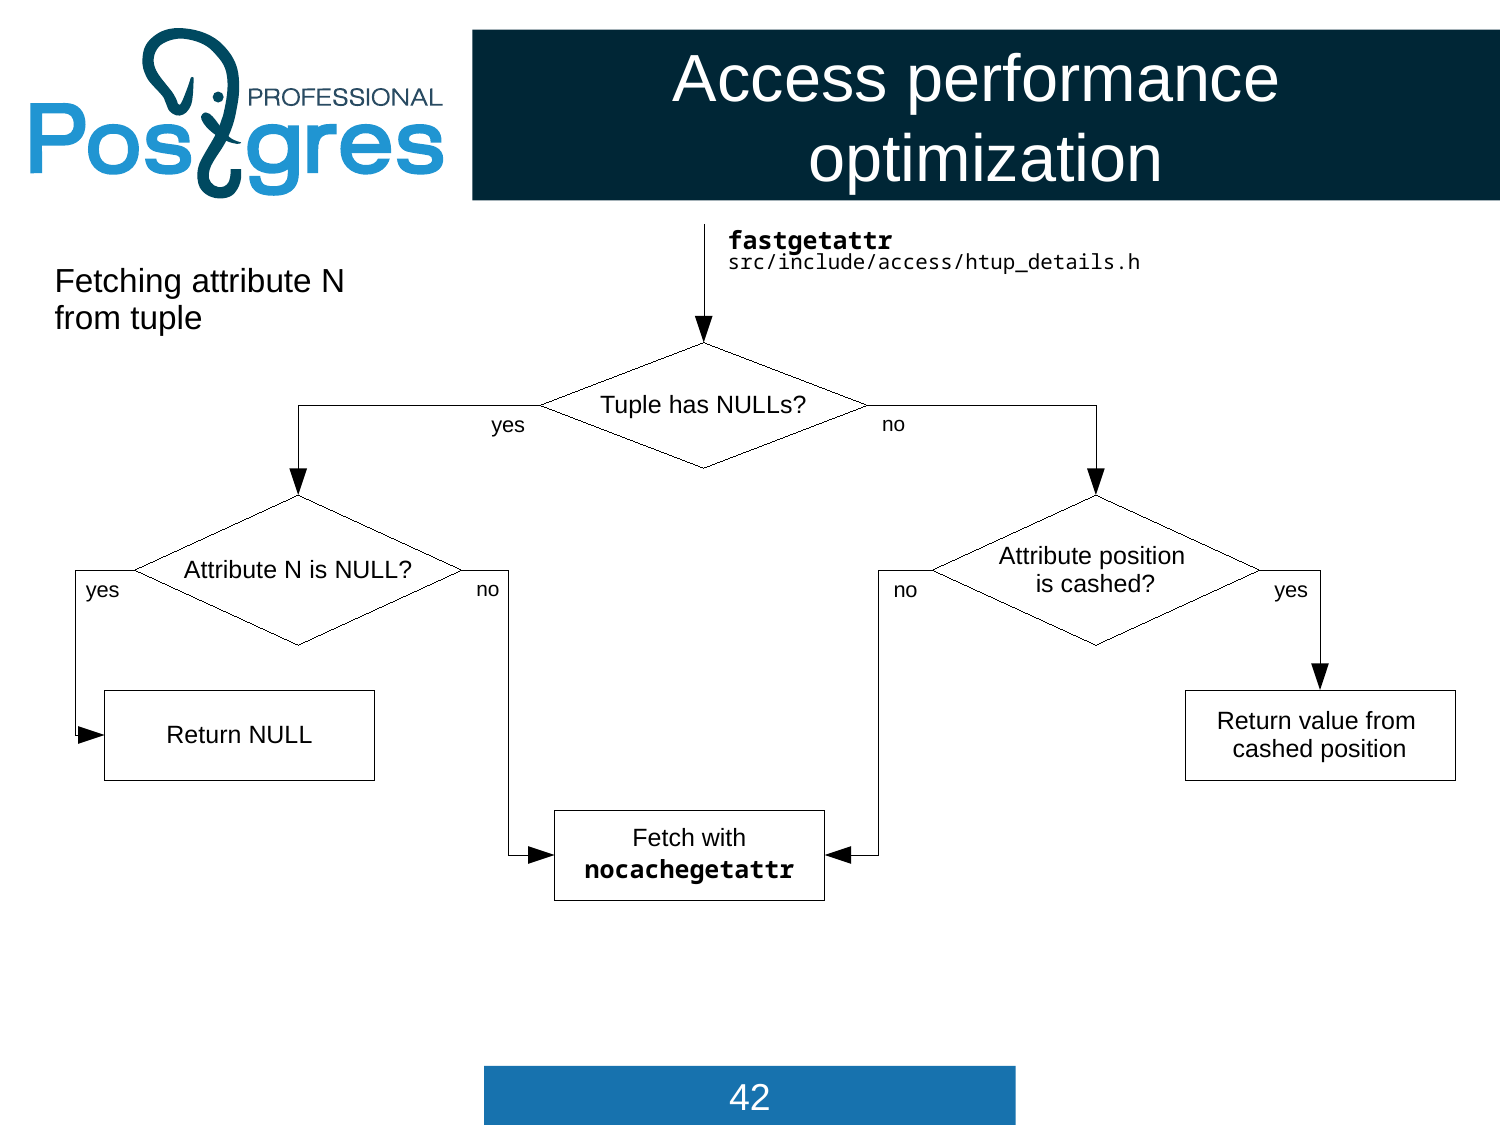

# Access performance optimization
fastgetattr
src/include/access/htup_details.h
Fetching attribute N
from tuple
Tuple has NULLs?
Attribute N is NULL?
Attribute position
is cashed?
Return NULL
Return value from
cashed position
Fetch with
nocachegetattr